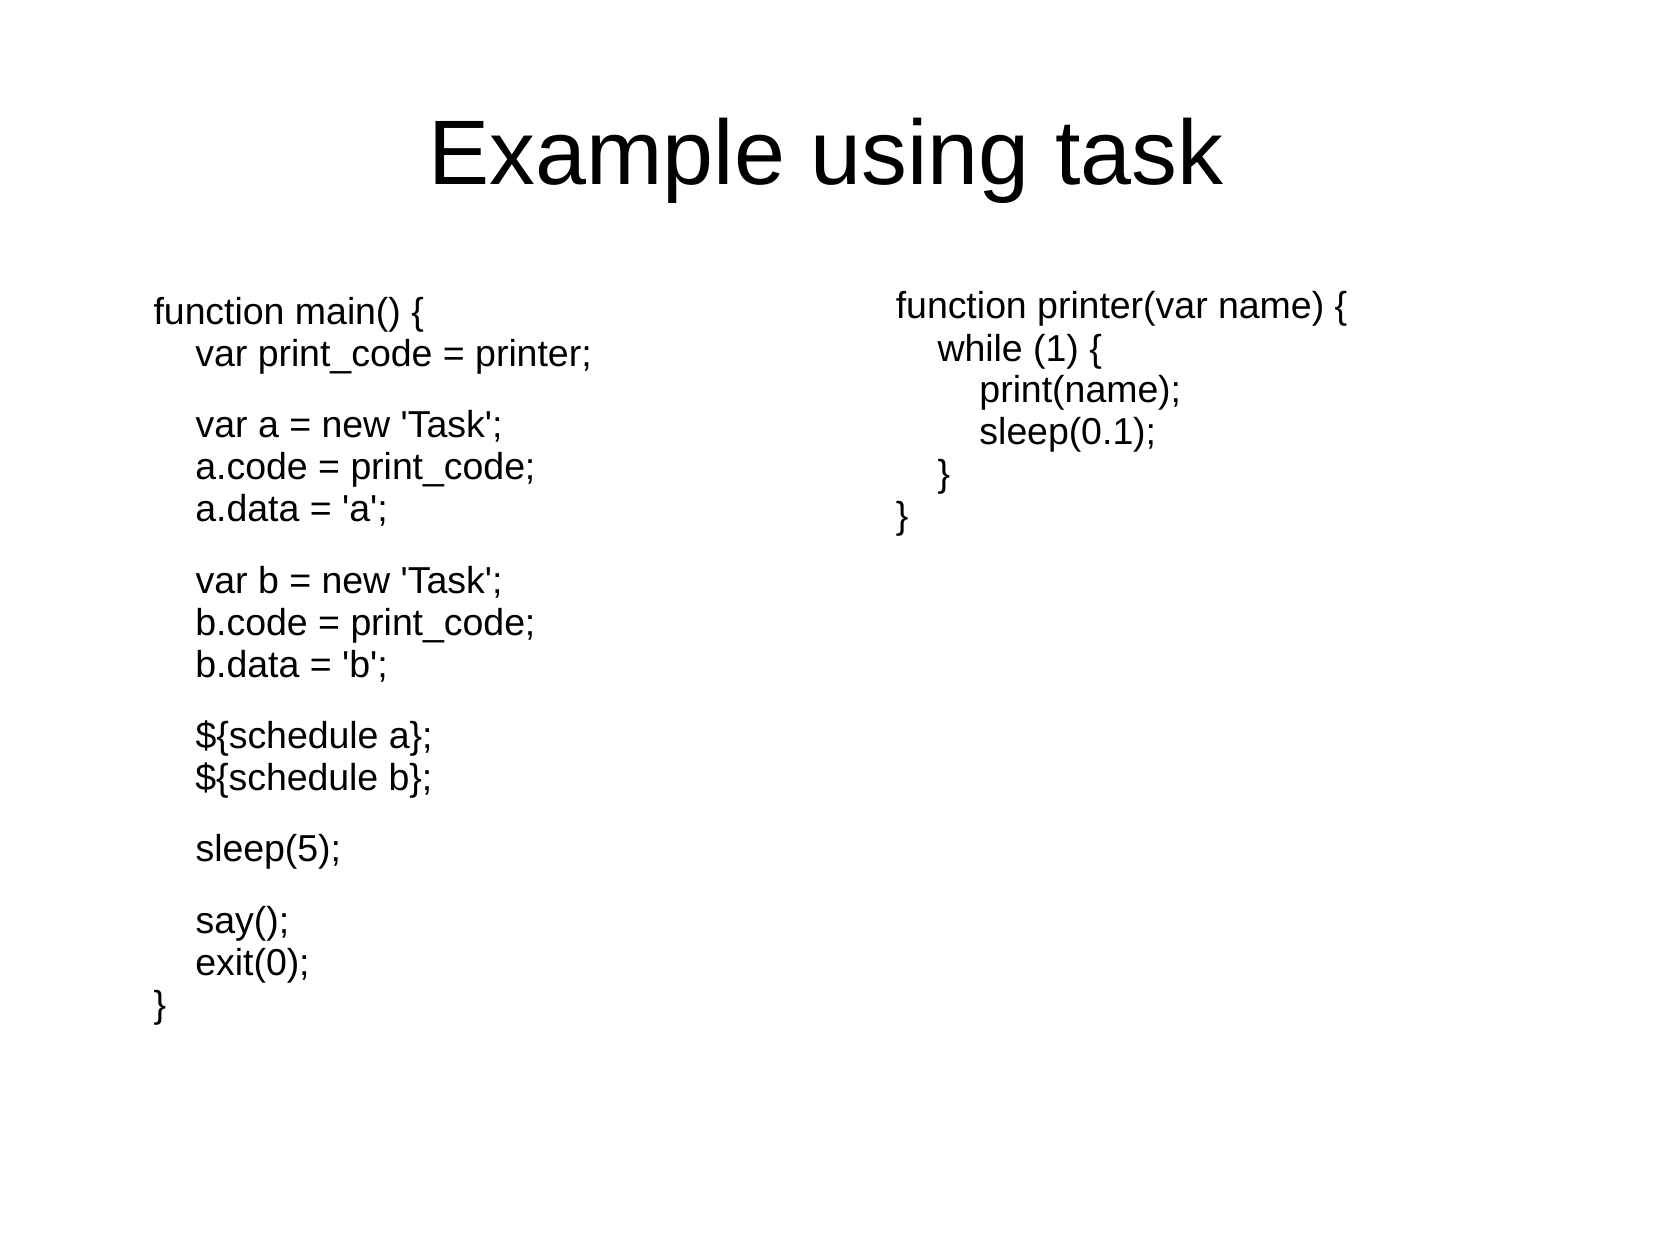

# Example using task
function printer(var name) {
 while (1) {
 print(name);
 sleep(0.1);
 }
}
function main() {
 var print_code = printer;
 var a = new 'Task';
 a.code = print_code;
 a.data = 'a';
 var b = new 'Task';
 b.code = print_code;
 b.data = 'b';
 ${schedule a};
 ${schedule b};
 sleep(5);
 say();
 exit(0);
}